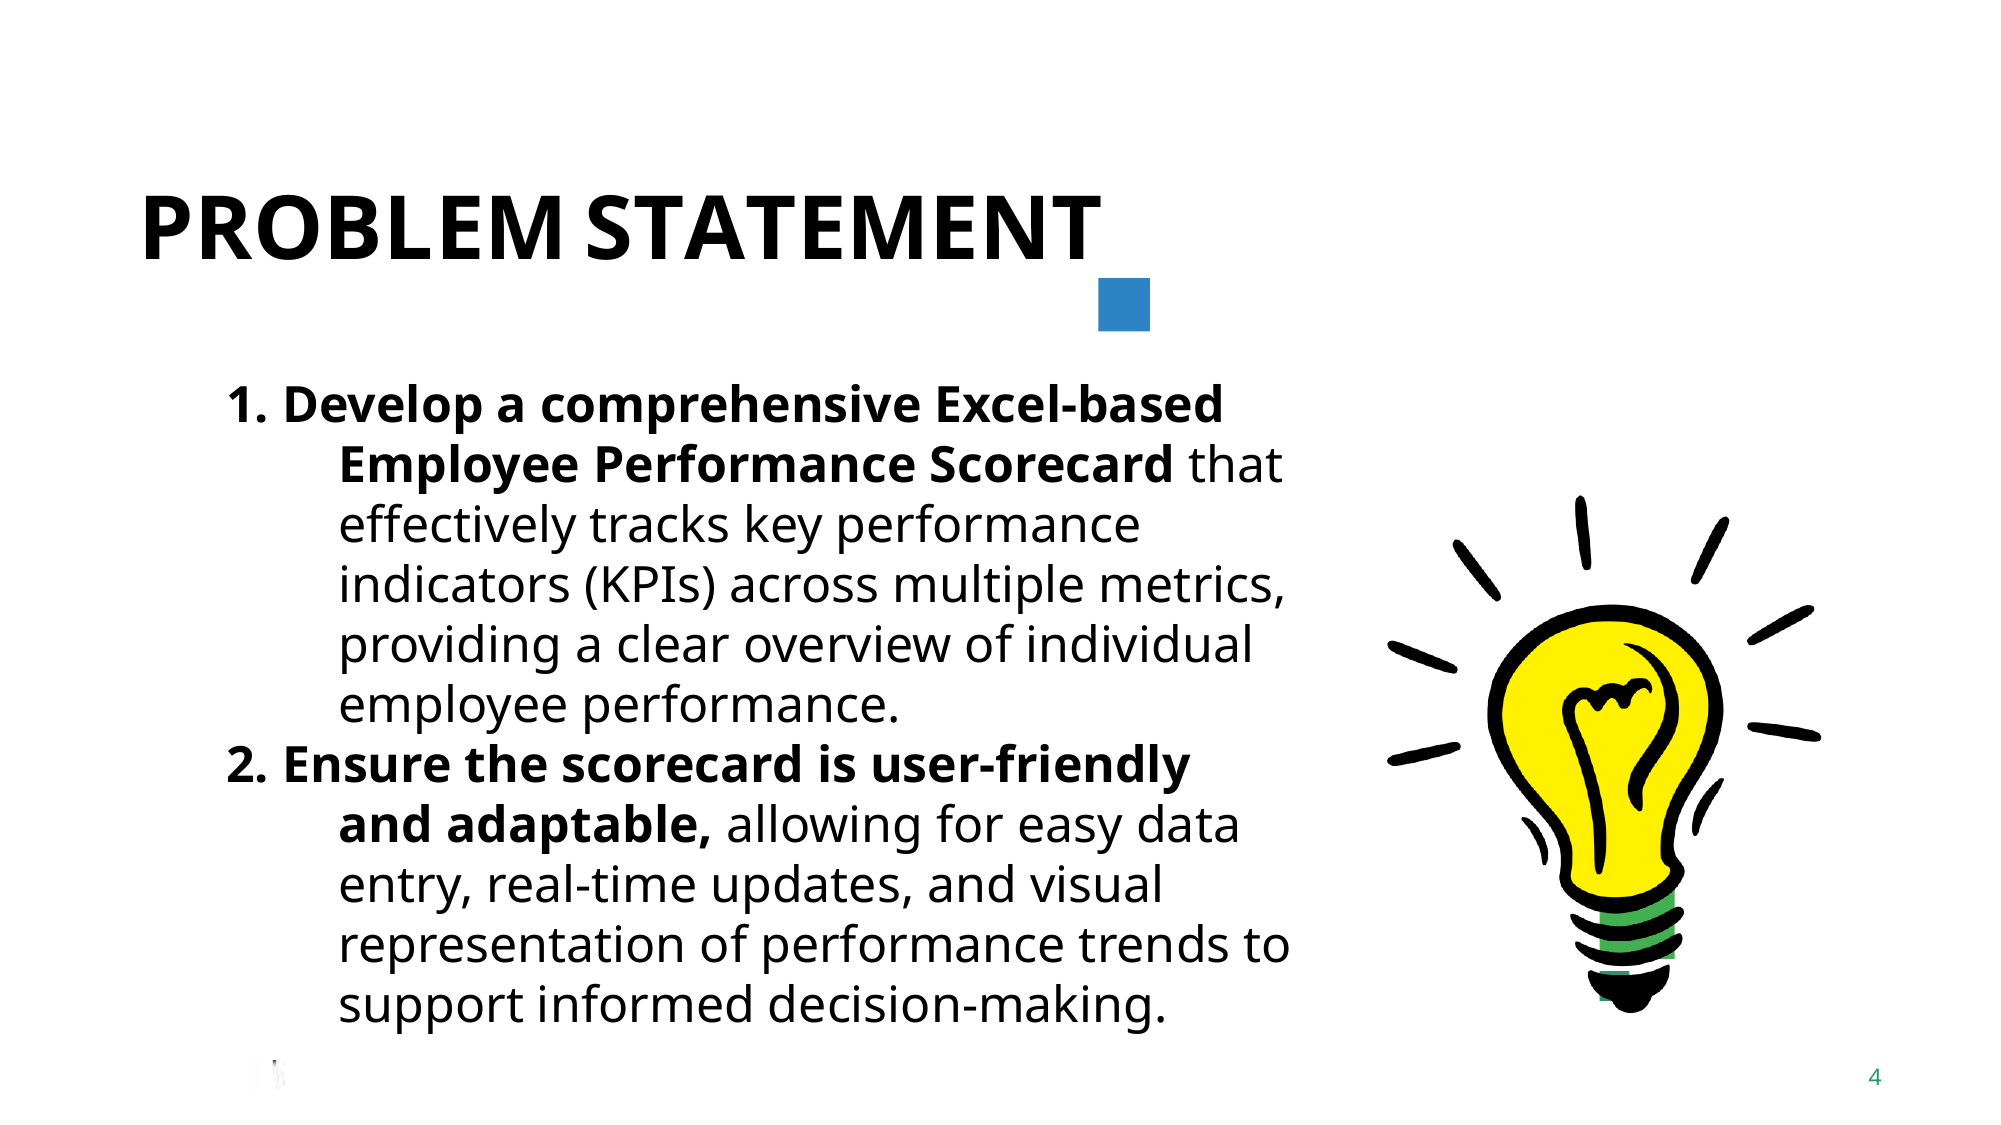

# PROBLEM	STATEMENT
Develop a comprehensive Excel-based Employee Performance Scorecard that effectively tracks key performance indicators (KPIs) across multiple metrics, providing a clear overview of individual employee performance.
Ensure the scorecard is user-friendly and adaptable, allowing for easy data entry, real-time updates, and visual representation of performance trends to support informed decision-making.